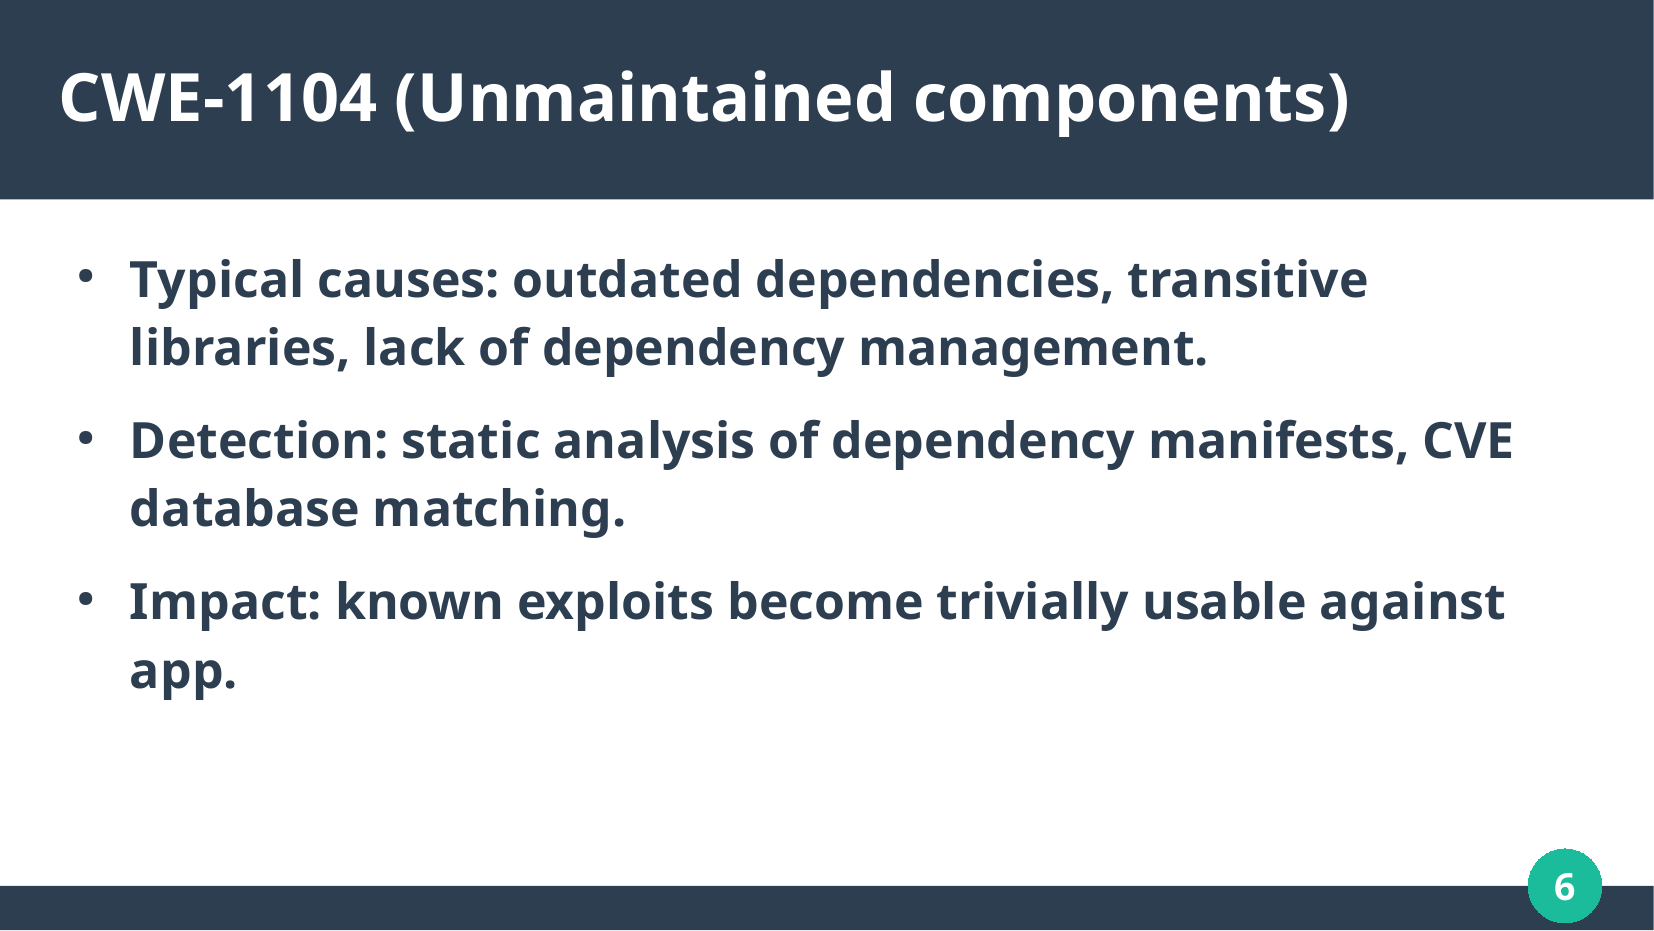

# CWE-1104 (Unmaintained components)
Typical causes: outdated dependencies, transitive libraries, lack of dependency management.
Detection: static analysis of dependency manifests, CVE database matching.
Impact: known exploits become trivially usable against app.
6